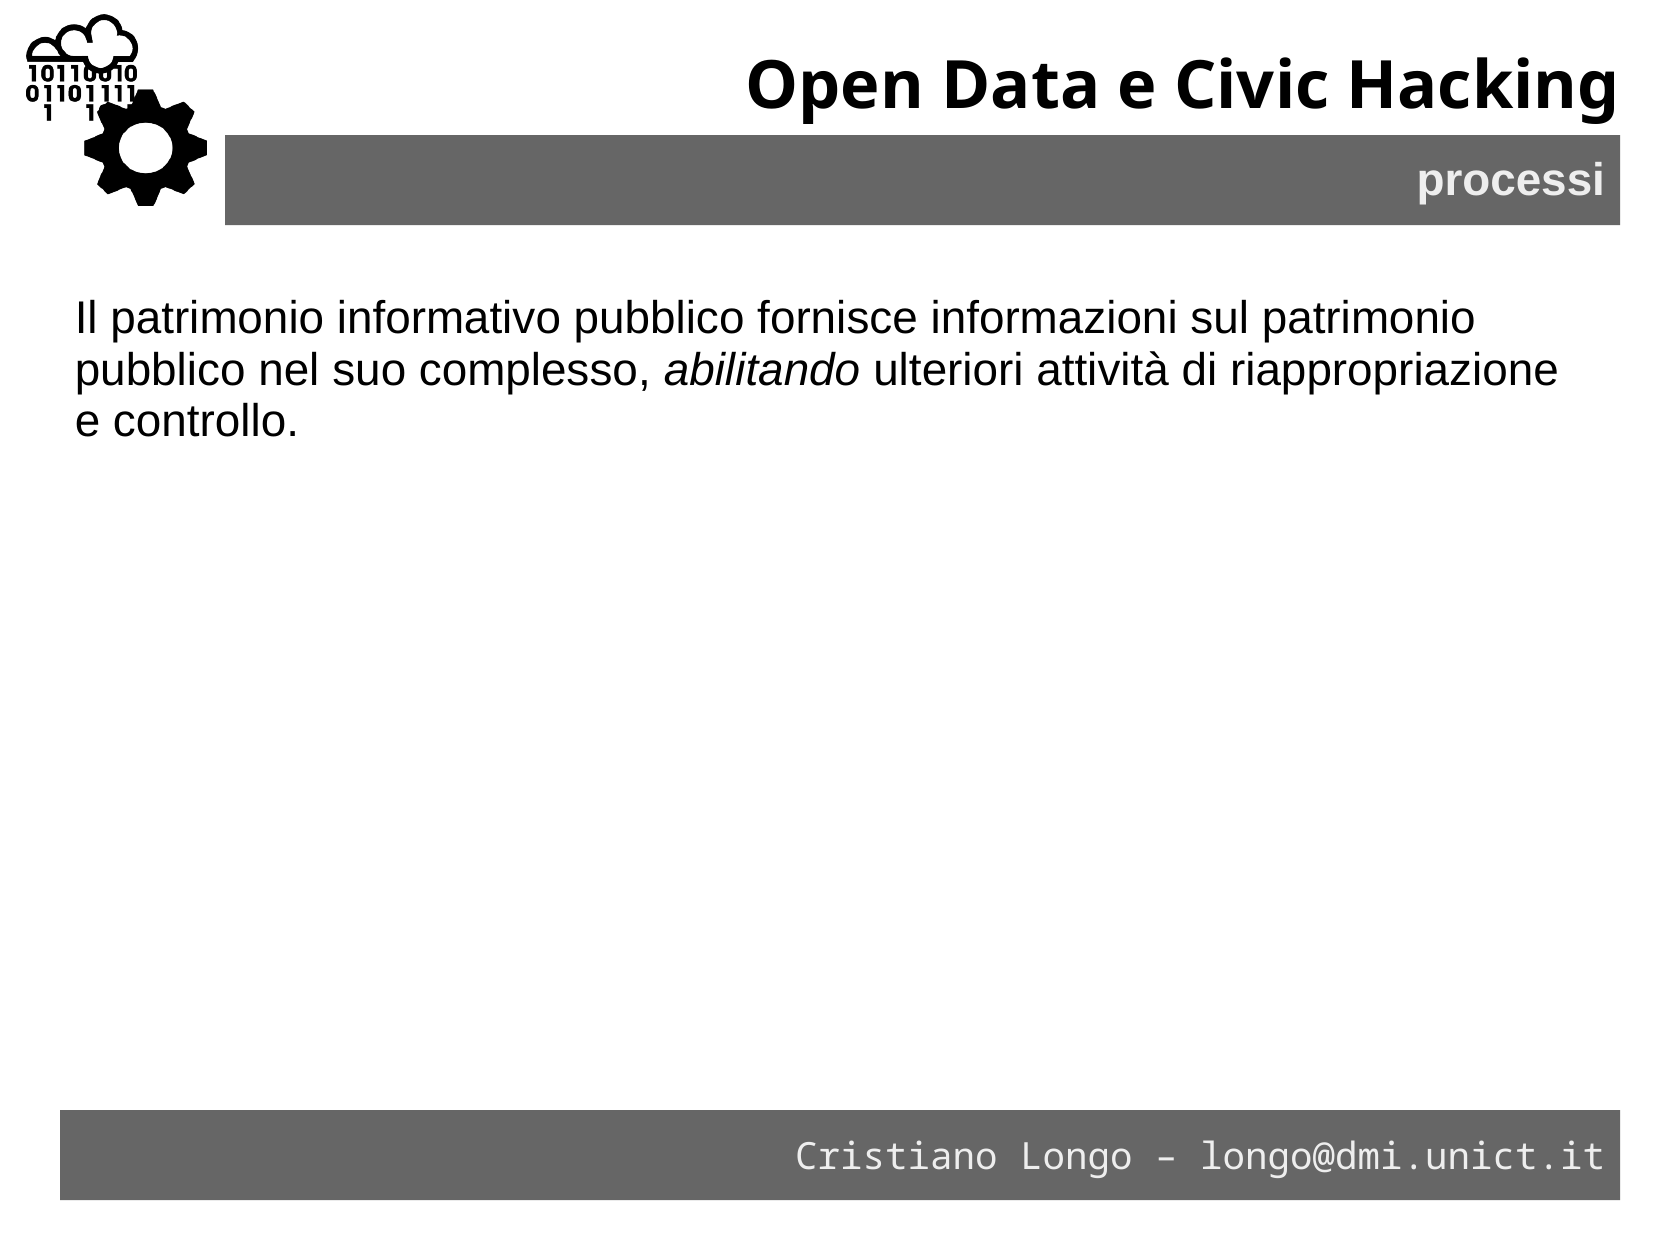

Open Data e Civic Hacking
processi
Il patrimonio informativo pubblico fornisce informazioni sul patrimonio pubblico nel suo complesso, abilitando ulteriori attività di riappropriazione e controllo.
Cristiano Longo – longo@dmi.unict.it